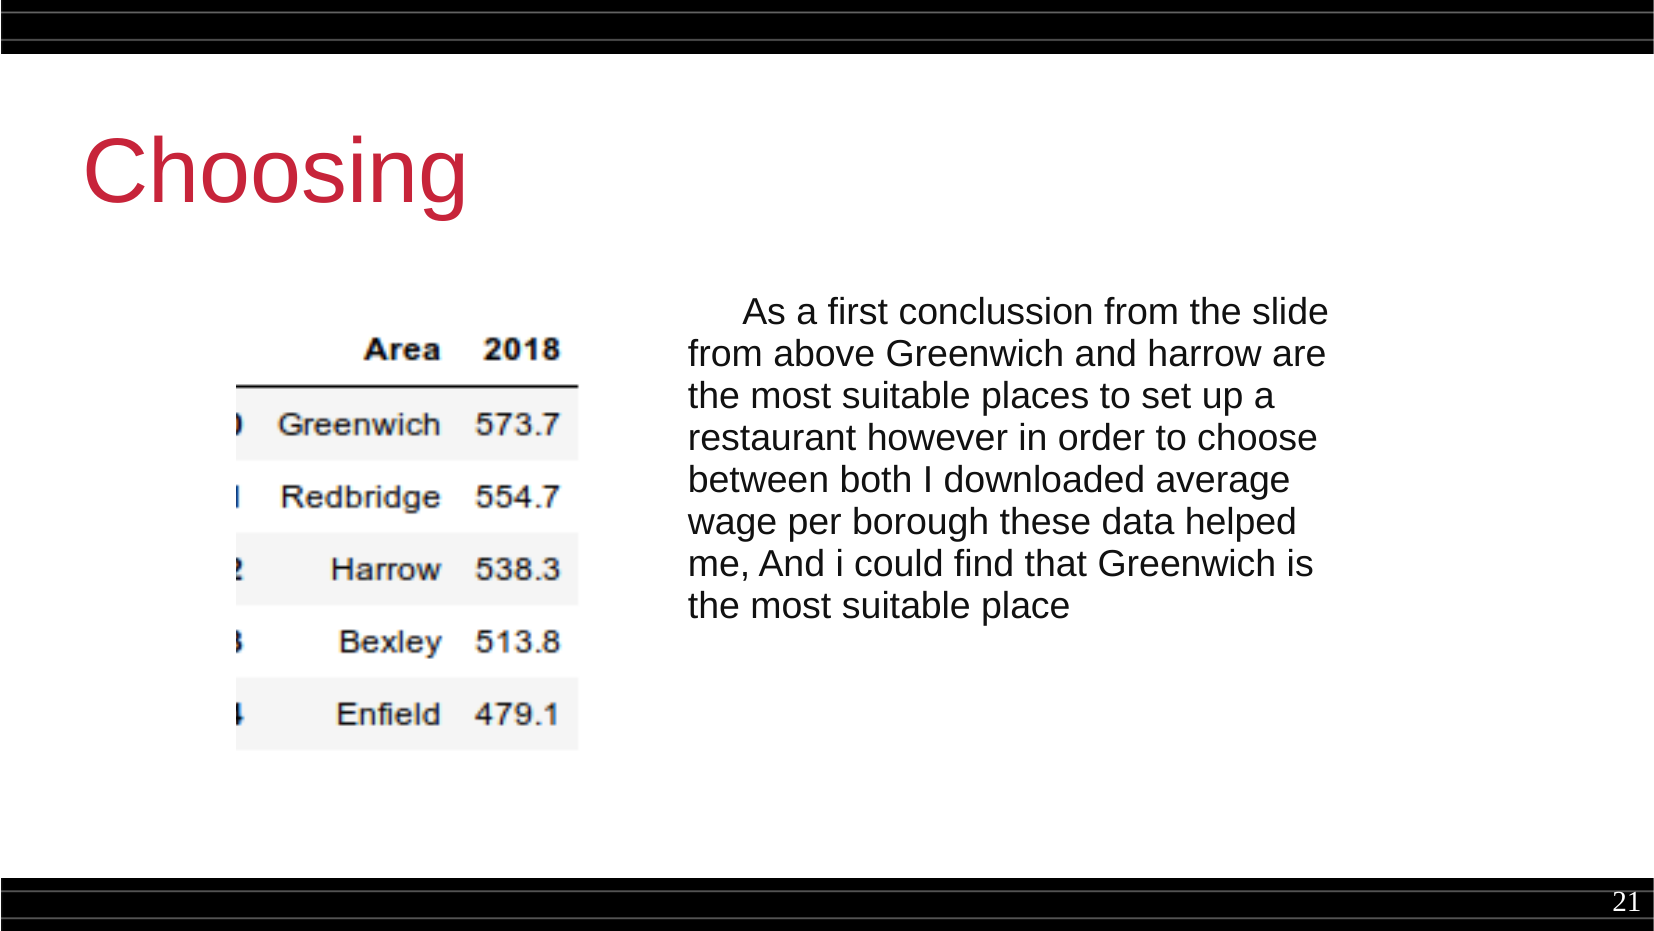

# Choosing
As As a first conclussion from the slide from above Greenwich and harrow are the most suitable places to set up a restaurant however in order to choose between both I downloaded average wage per borough these data helped me, And i could find that Greenwich is the most suitable place